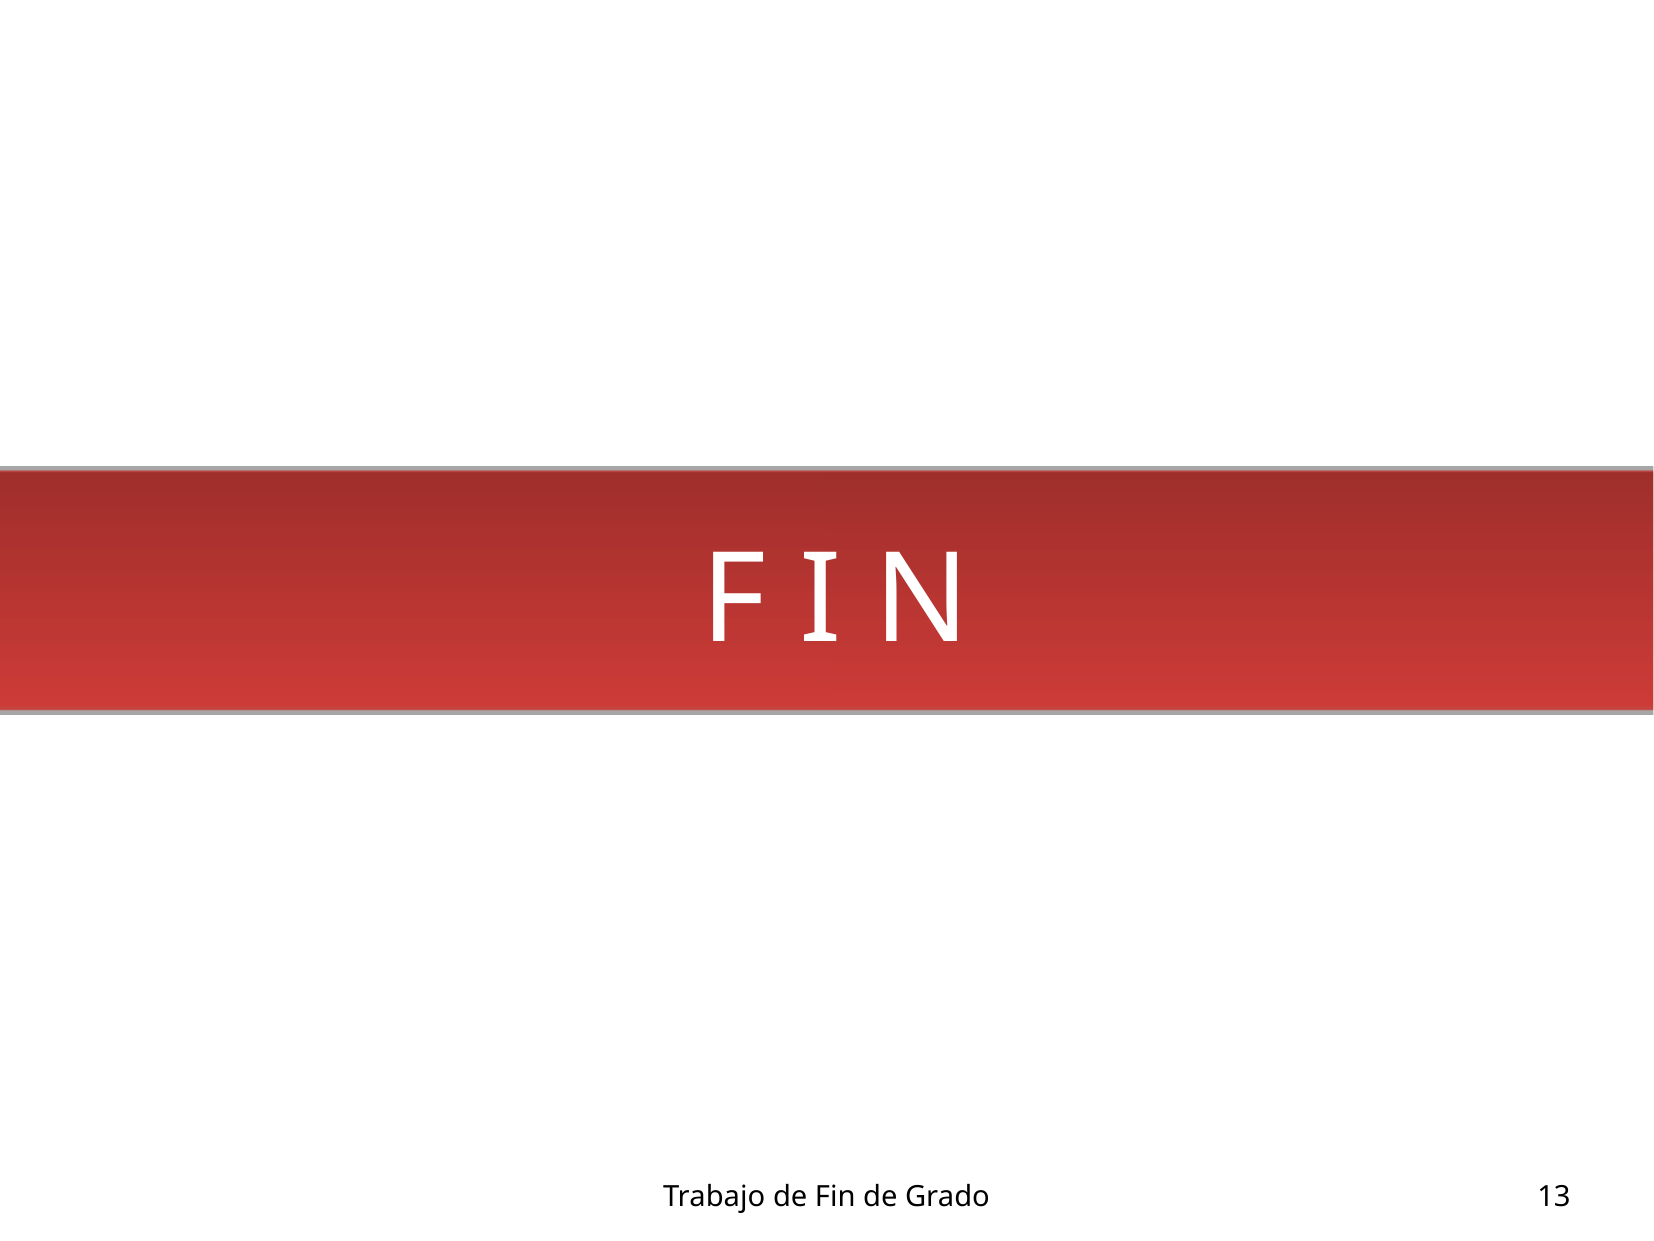

# F I N
Trabajo de Fin de Grado
13